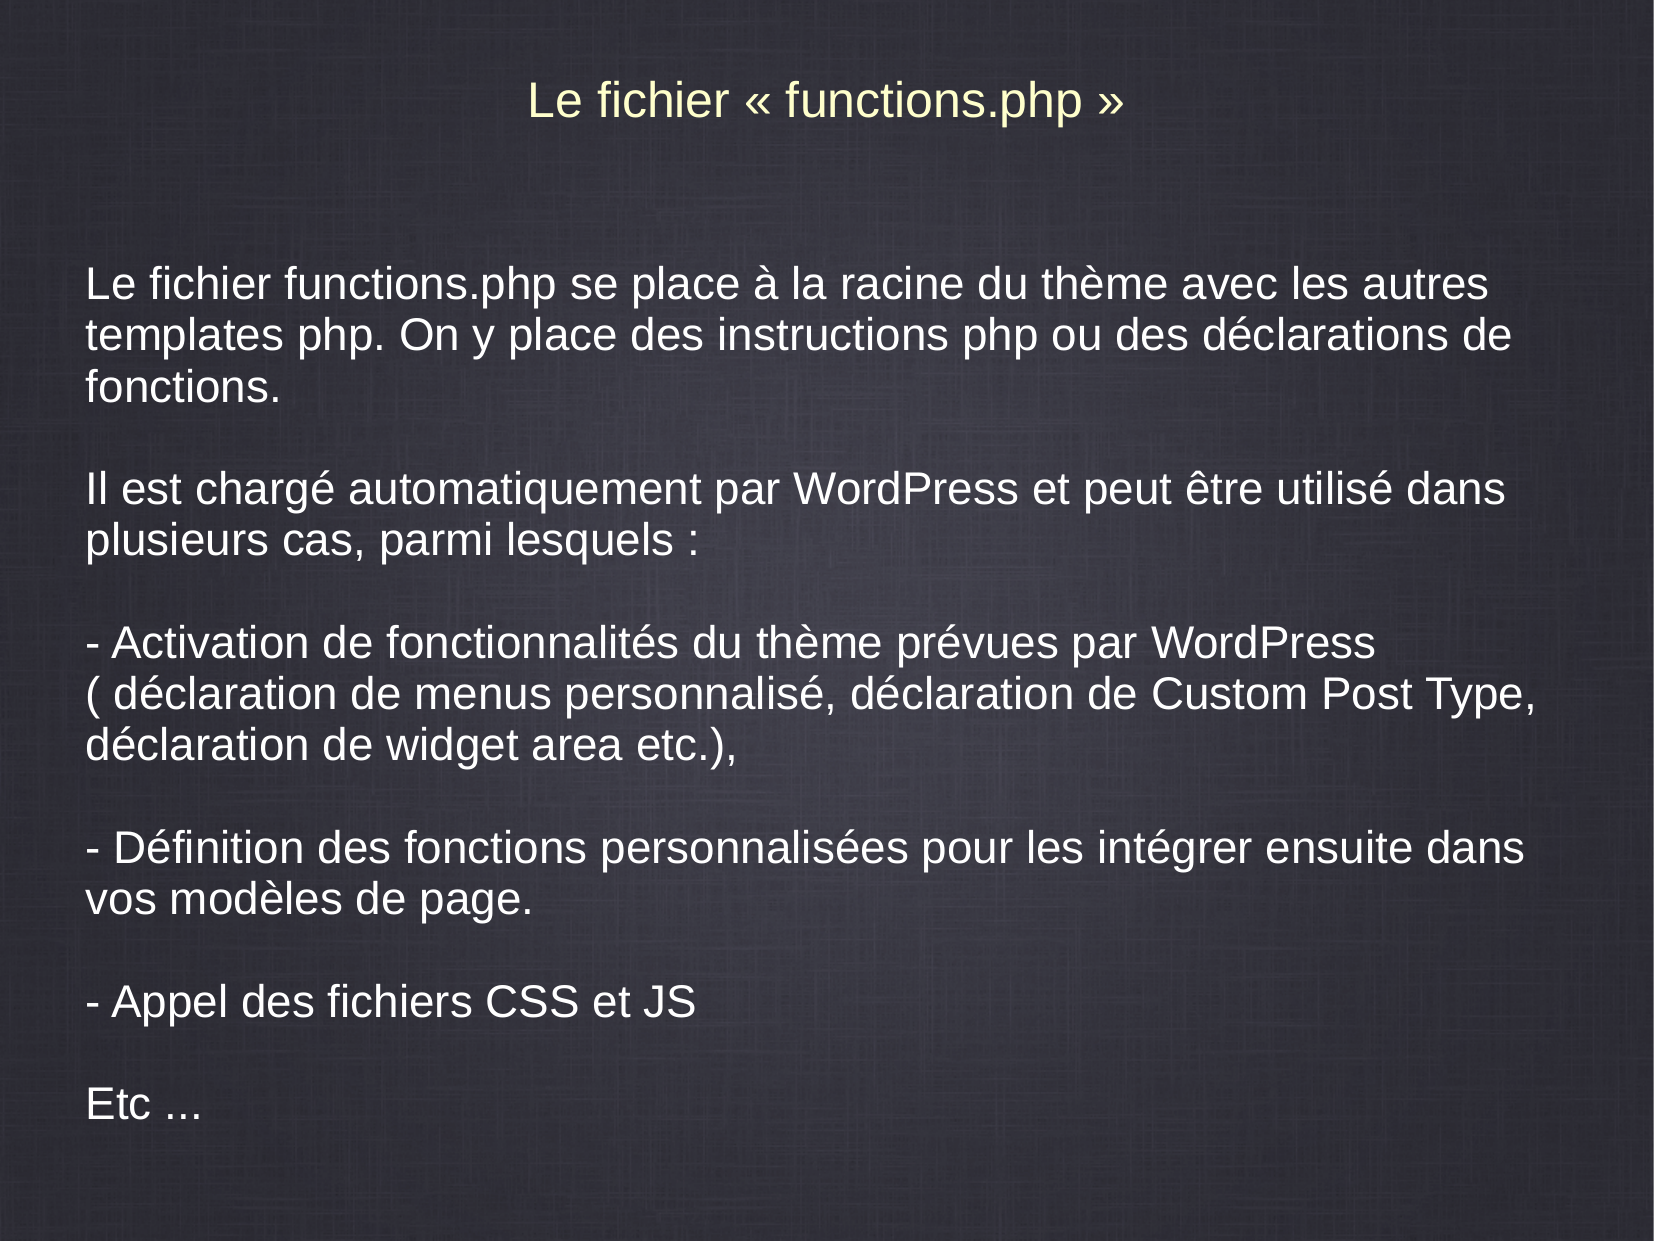

Le fichier « functions.php »
Le fichier functions.php se place à la racine du thème avec les autres templates php. On y place des instructions php ou des déclarations de fonctions.
Il est chargé automatiquement par WordPress et peut être utilisé dans plusieurs cas, parmi lesquels :
- Activation de fonctionnalités du thème prévues par WordPress ( déclaration de menus personnalisé, déclaration de Custom Post Type, déclaration de widget area etc.),
- Définition des fonctions personnalisées pour les intégrer ensuite dans vos modèles de page.
- Appel des fichiers CSS et JS
Etc ...